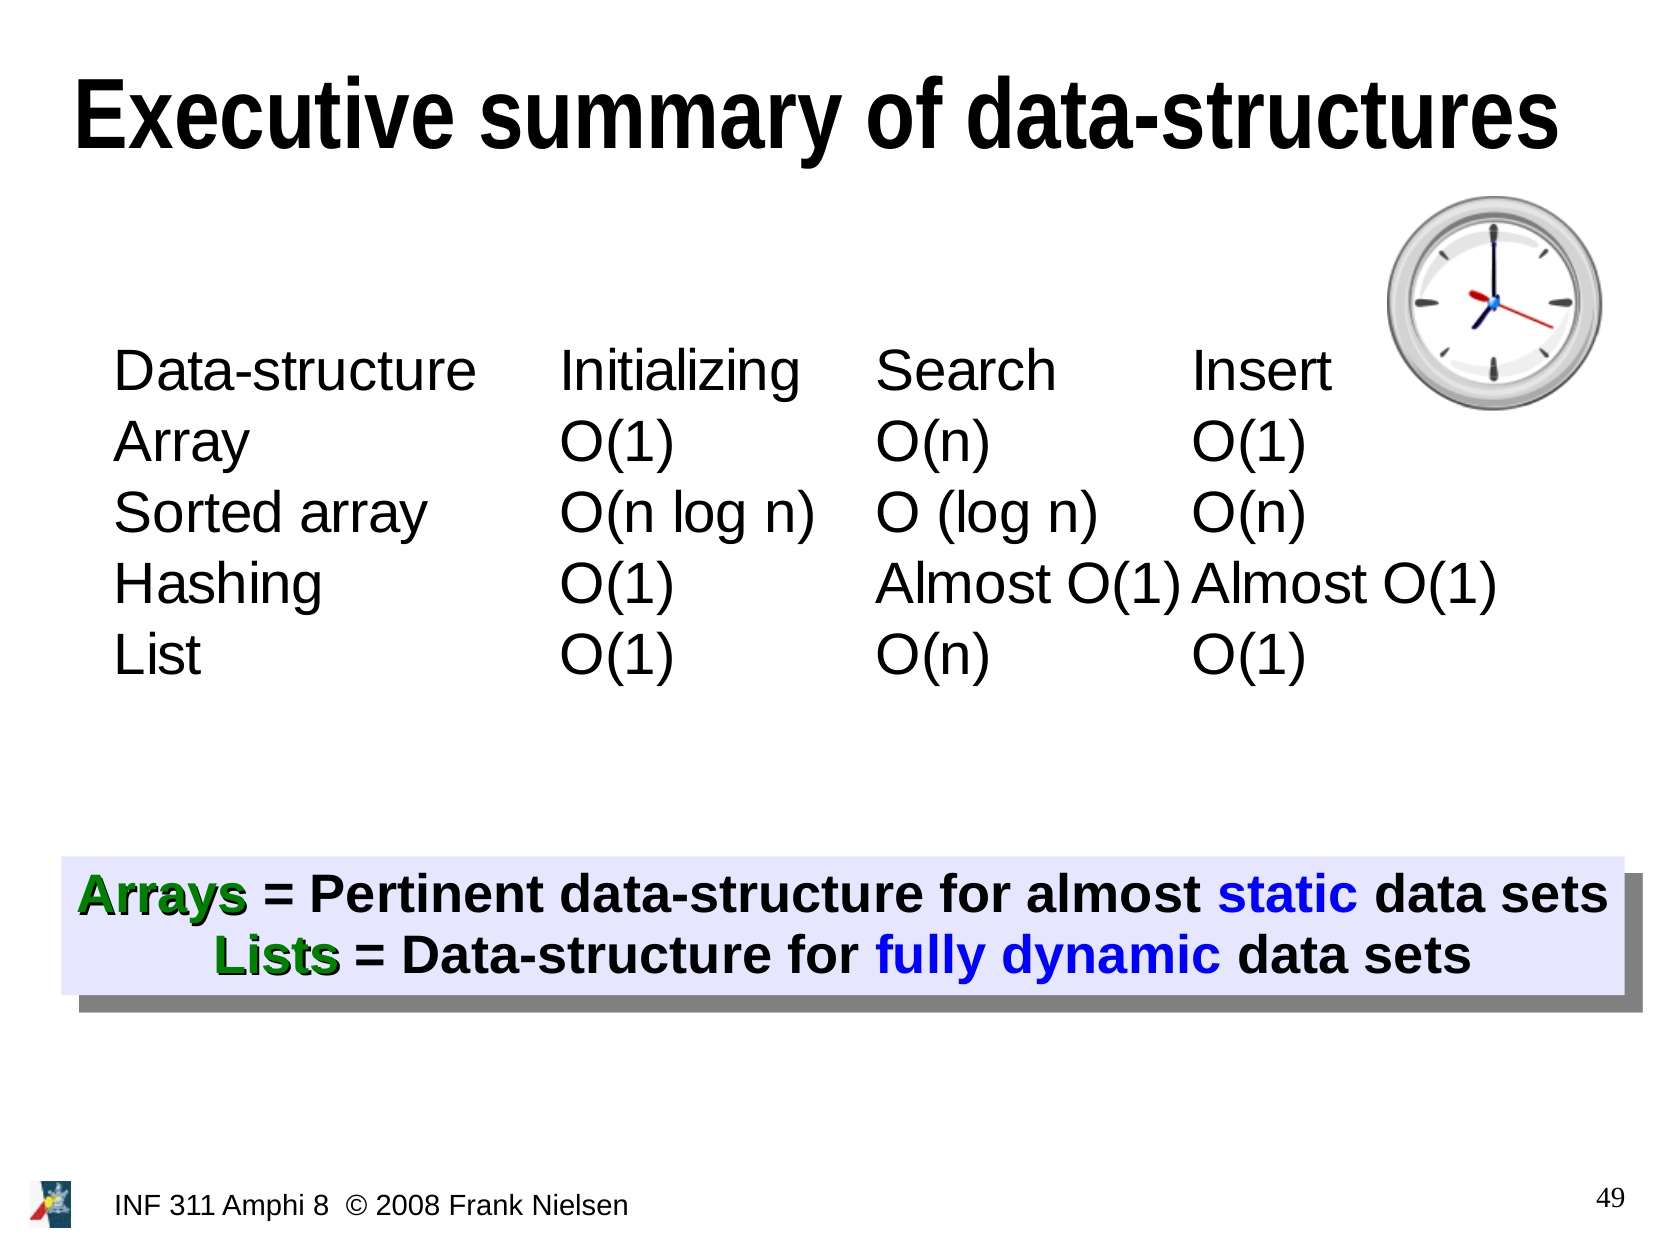

Executive summary of data-structures
Arrays = Pertinent data-structure for almost static data sets
Lists = Data-structure for fully dynamic data sets